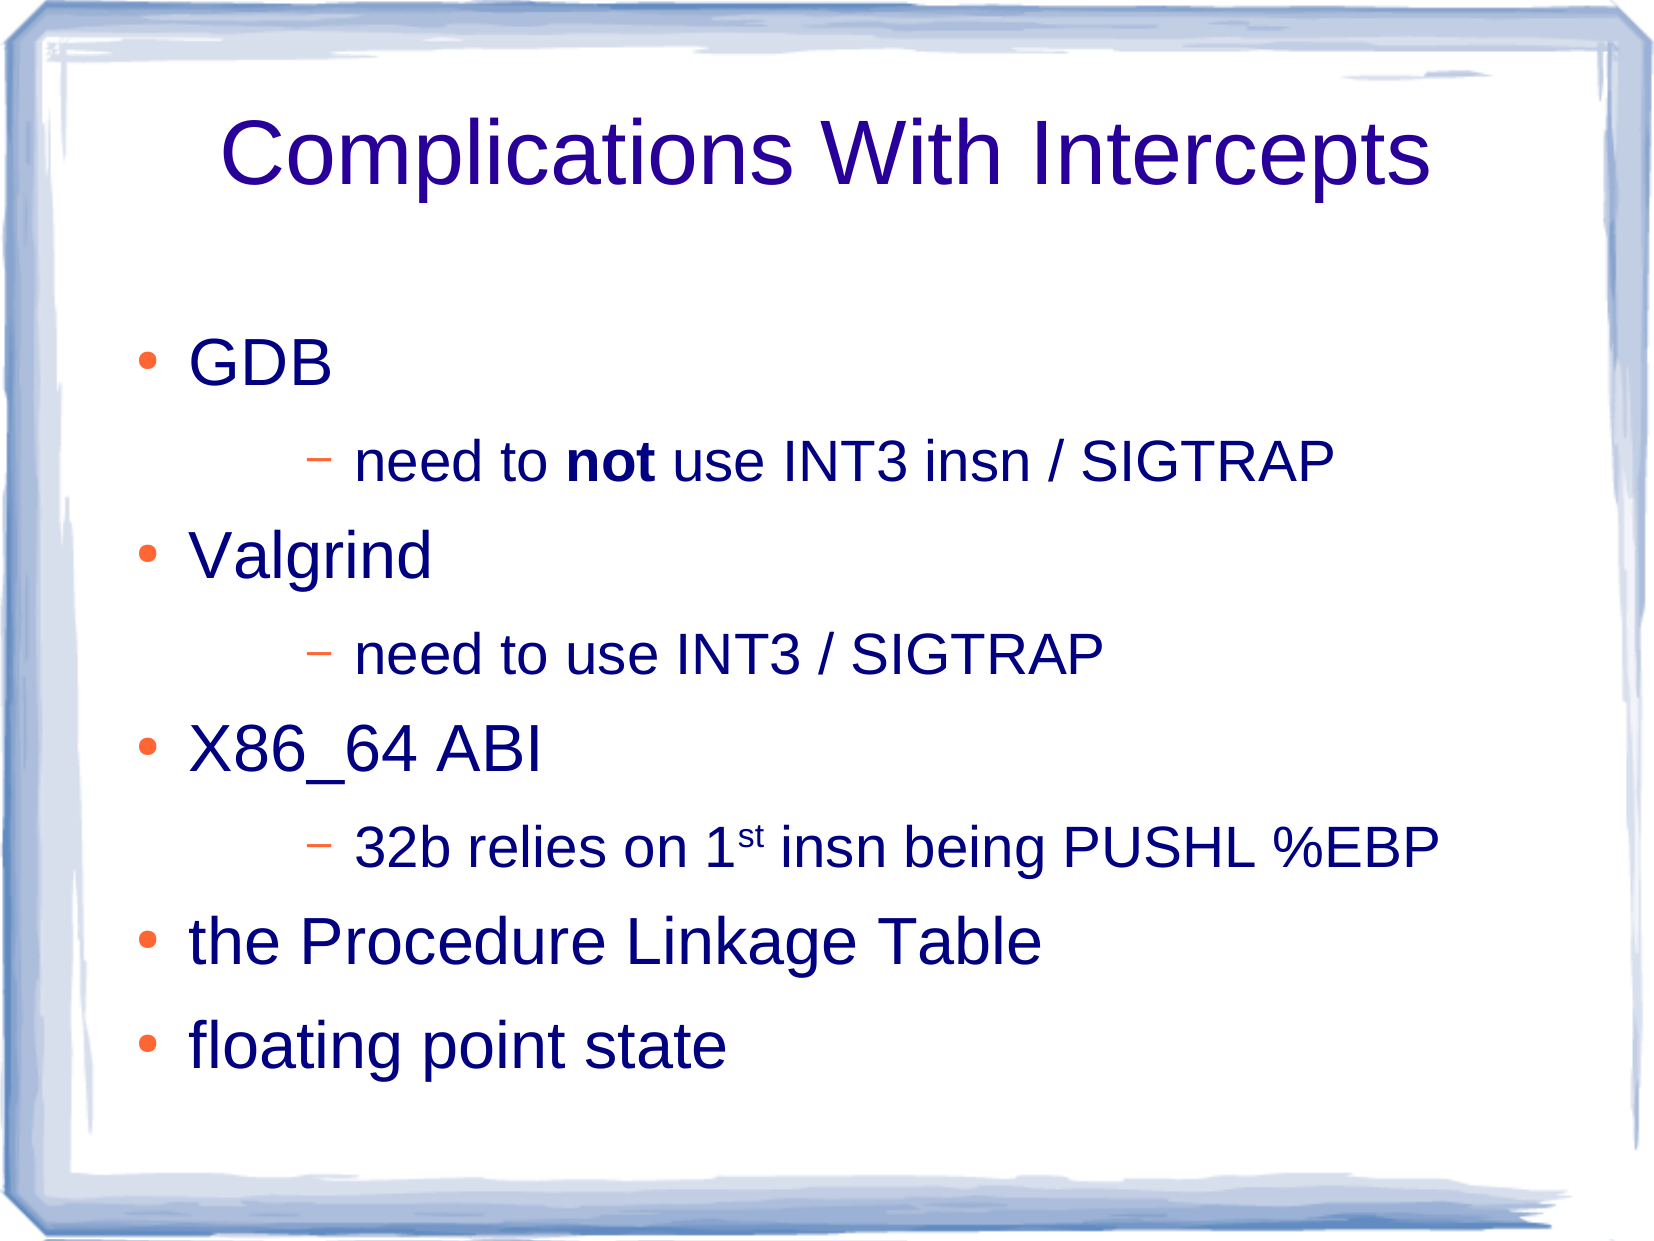

# Complications With Intercepts
GDB
need to not use INT3 insn / SIGTRAP
Valgrind
need to use INT3 / SIGTRAP
X86_64 ABI
32b relies on 1st insn being PUSHL %EBP
the Procedure Linkage Table
floating point state